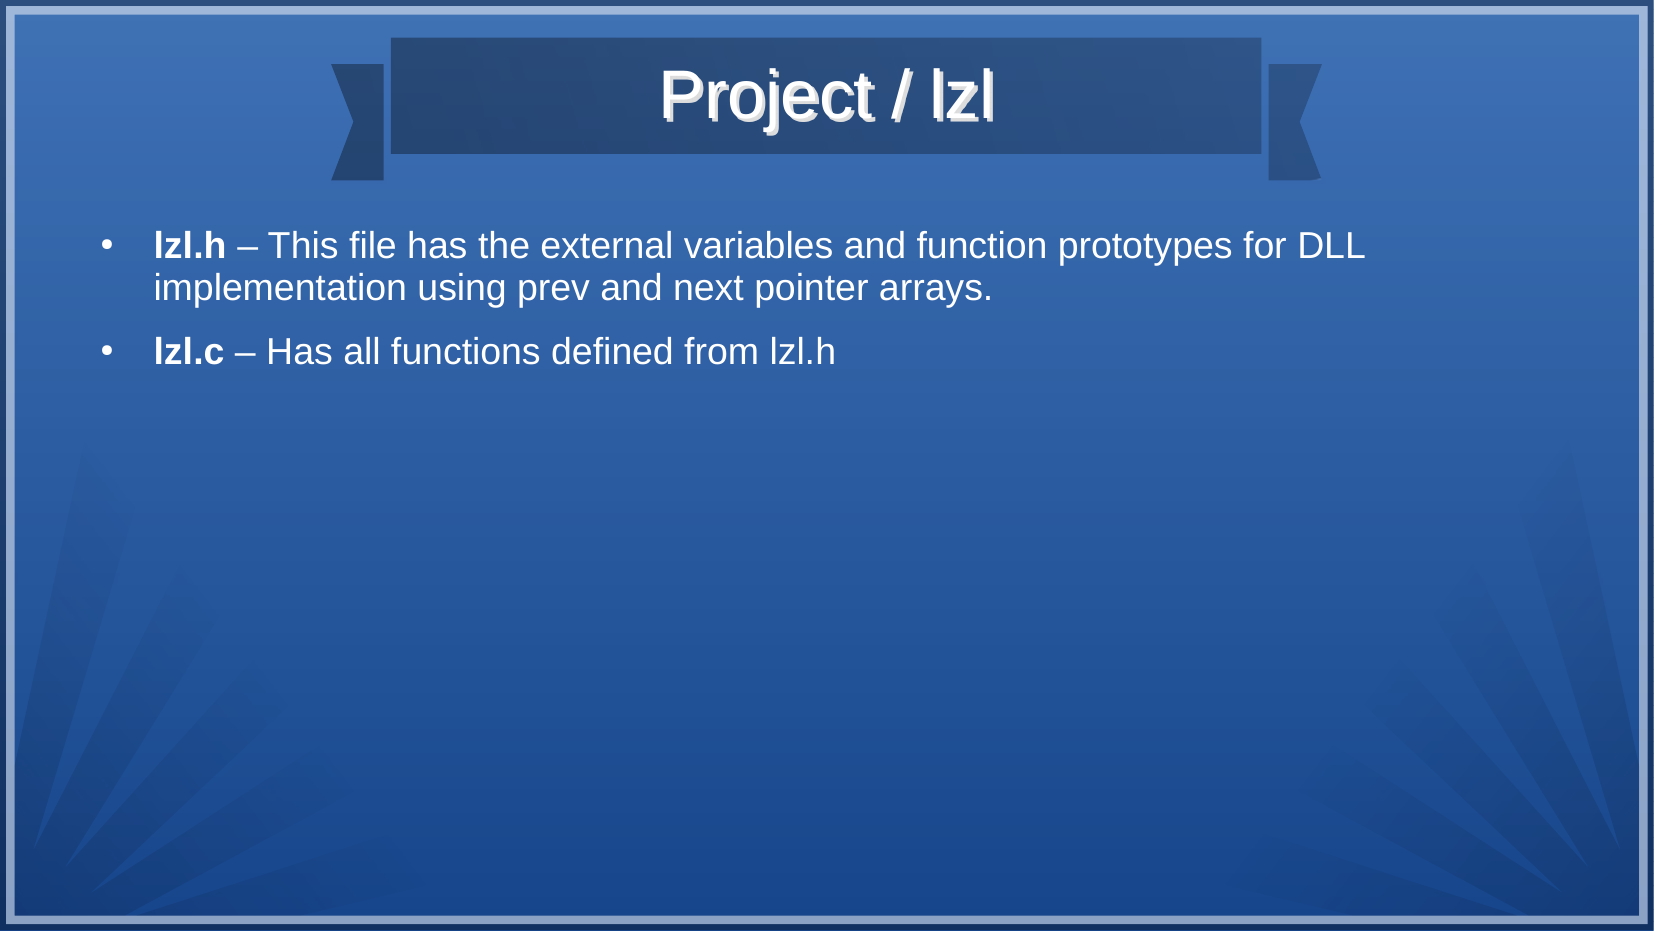

# Project / lzl
lzl.h – This file has the external variables and function prototypes for DLL implementation using prev and next pointer arrays.
lzl.c – Has all functions defined from lzl.h